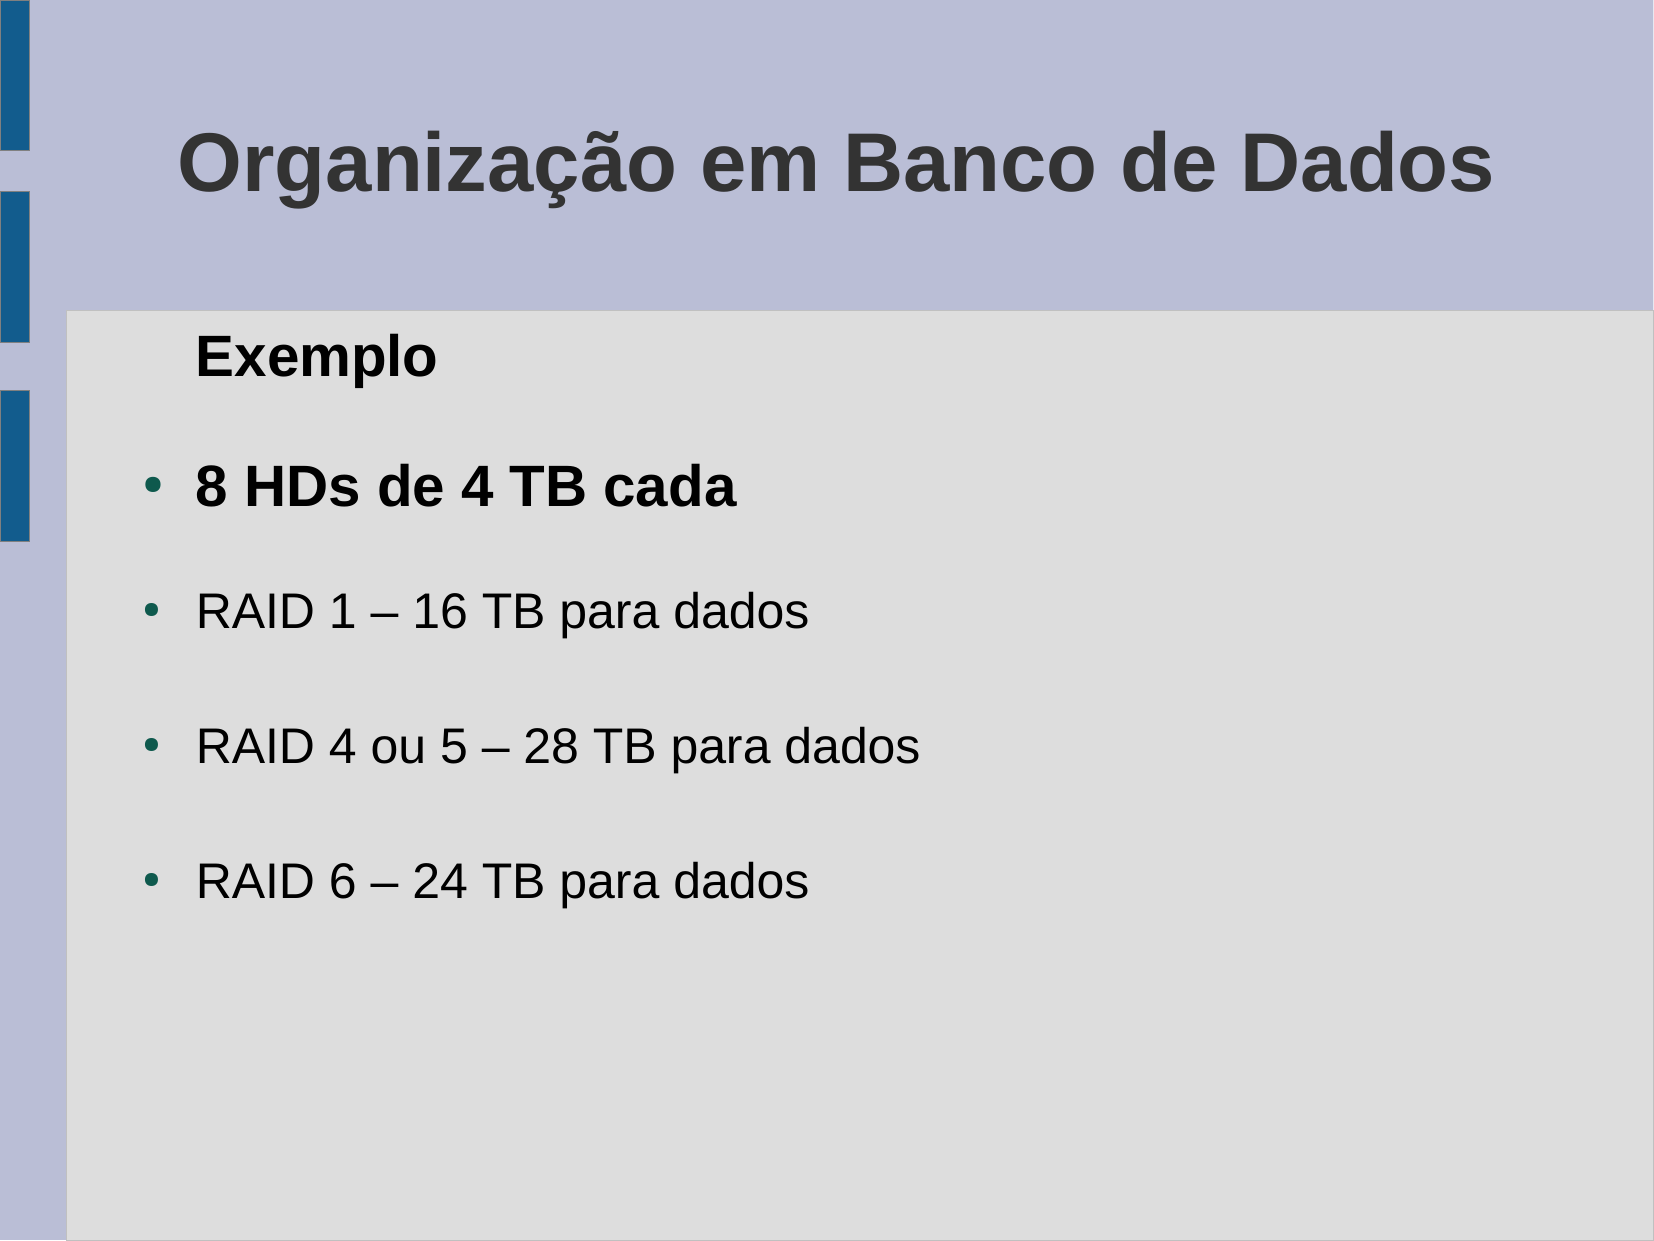

Organização em Banco de Dados
# Exemplo
8 HDs de 4 TB cada
RAID 1 – 16 TB para dados
RAID 4 ou 5 – 28 TB para dados
RAID 6 – 24 TB para dados